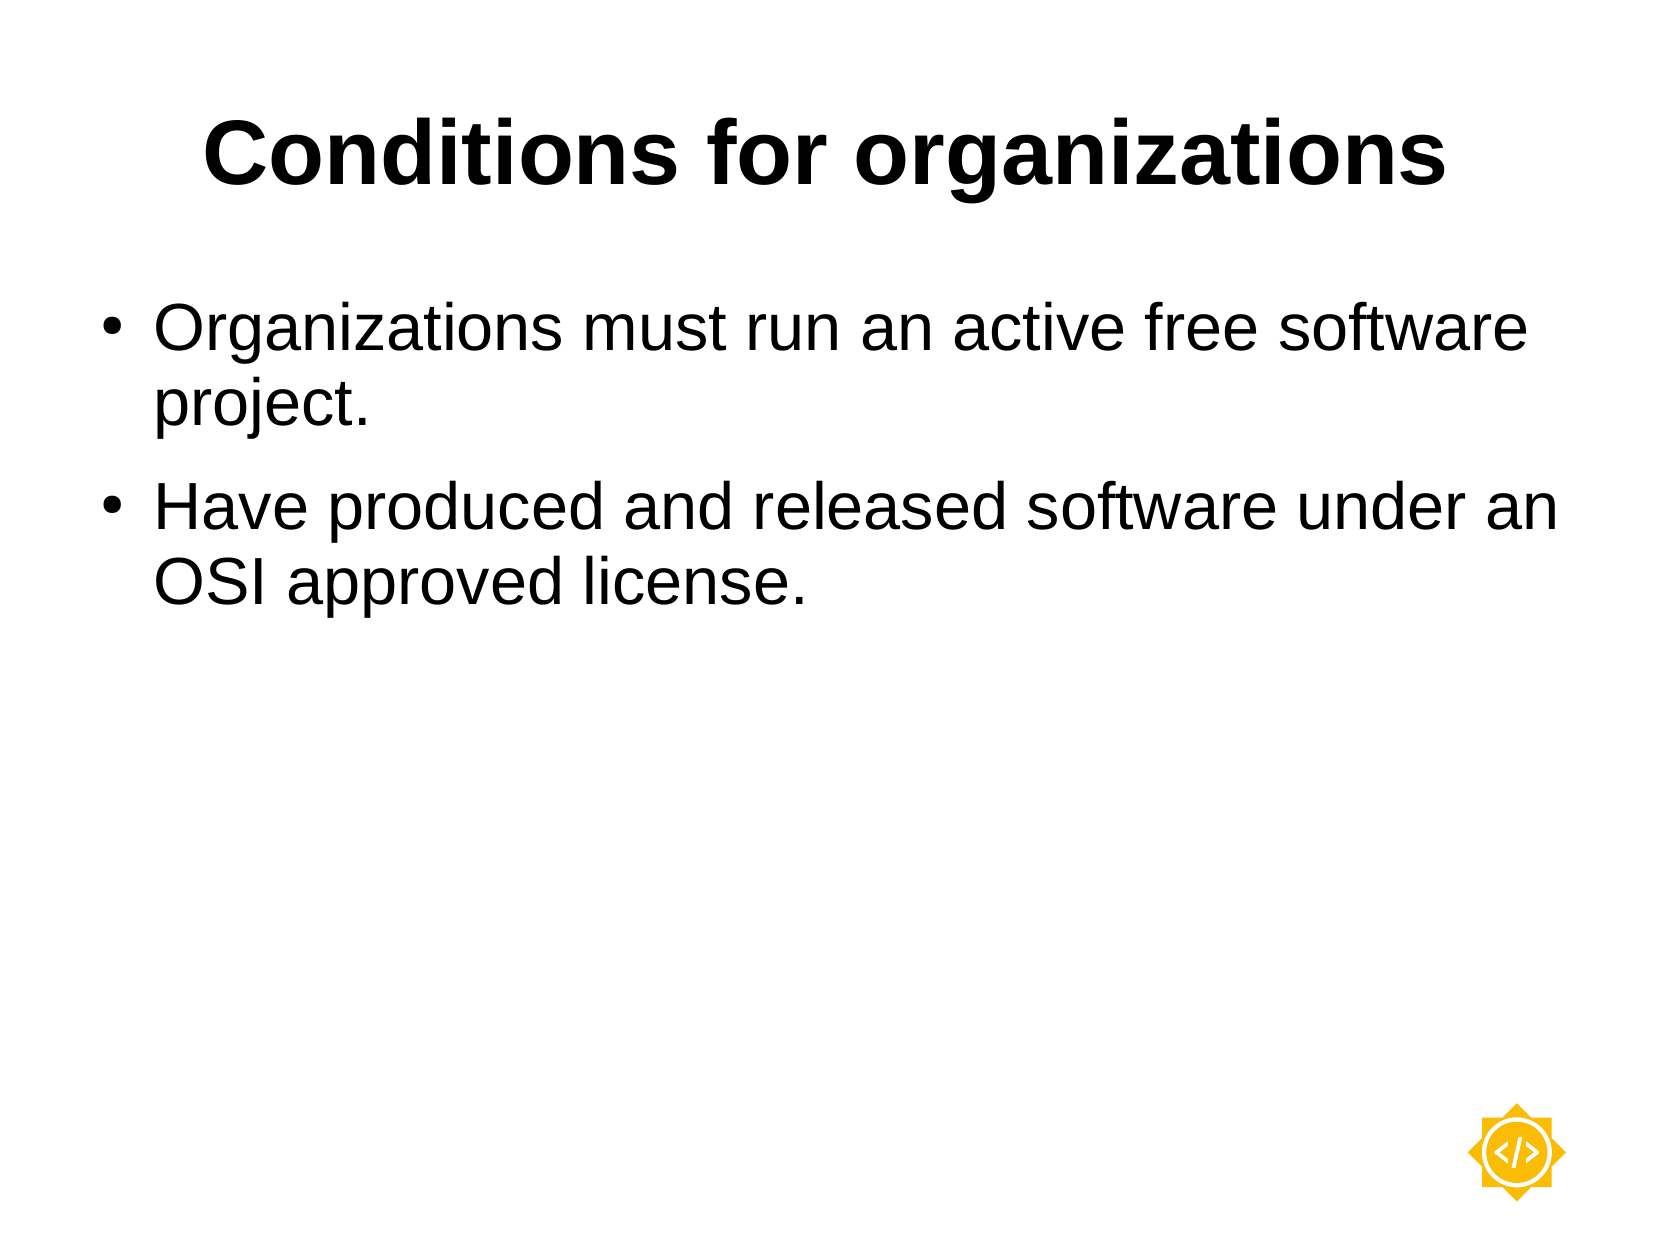

# Conditions for organizations
Organizations must run an active free software project.
Have produced and released software under an OSI approved license.